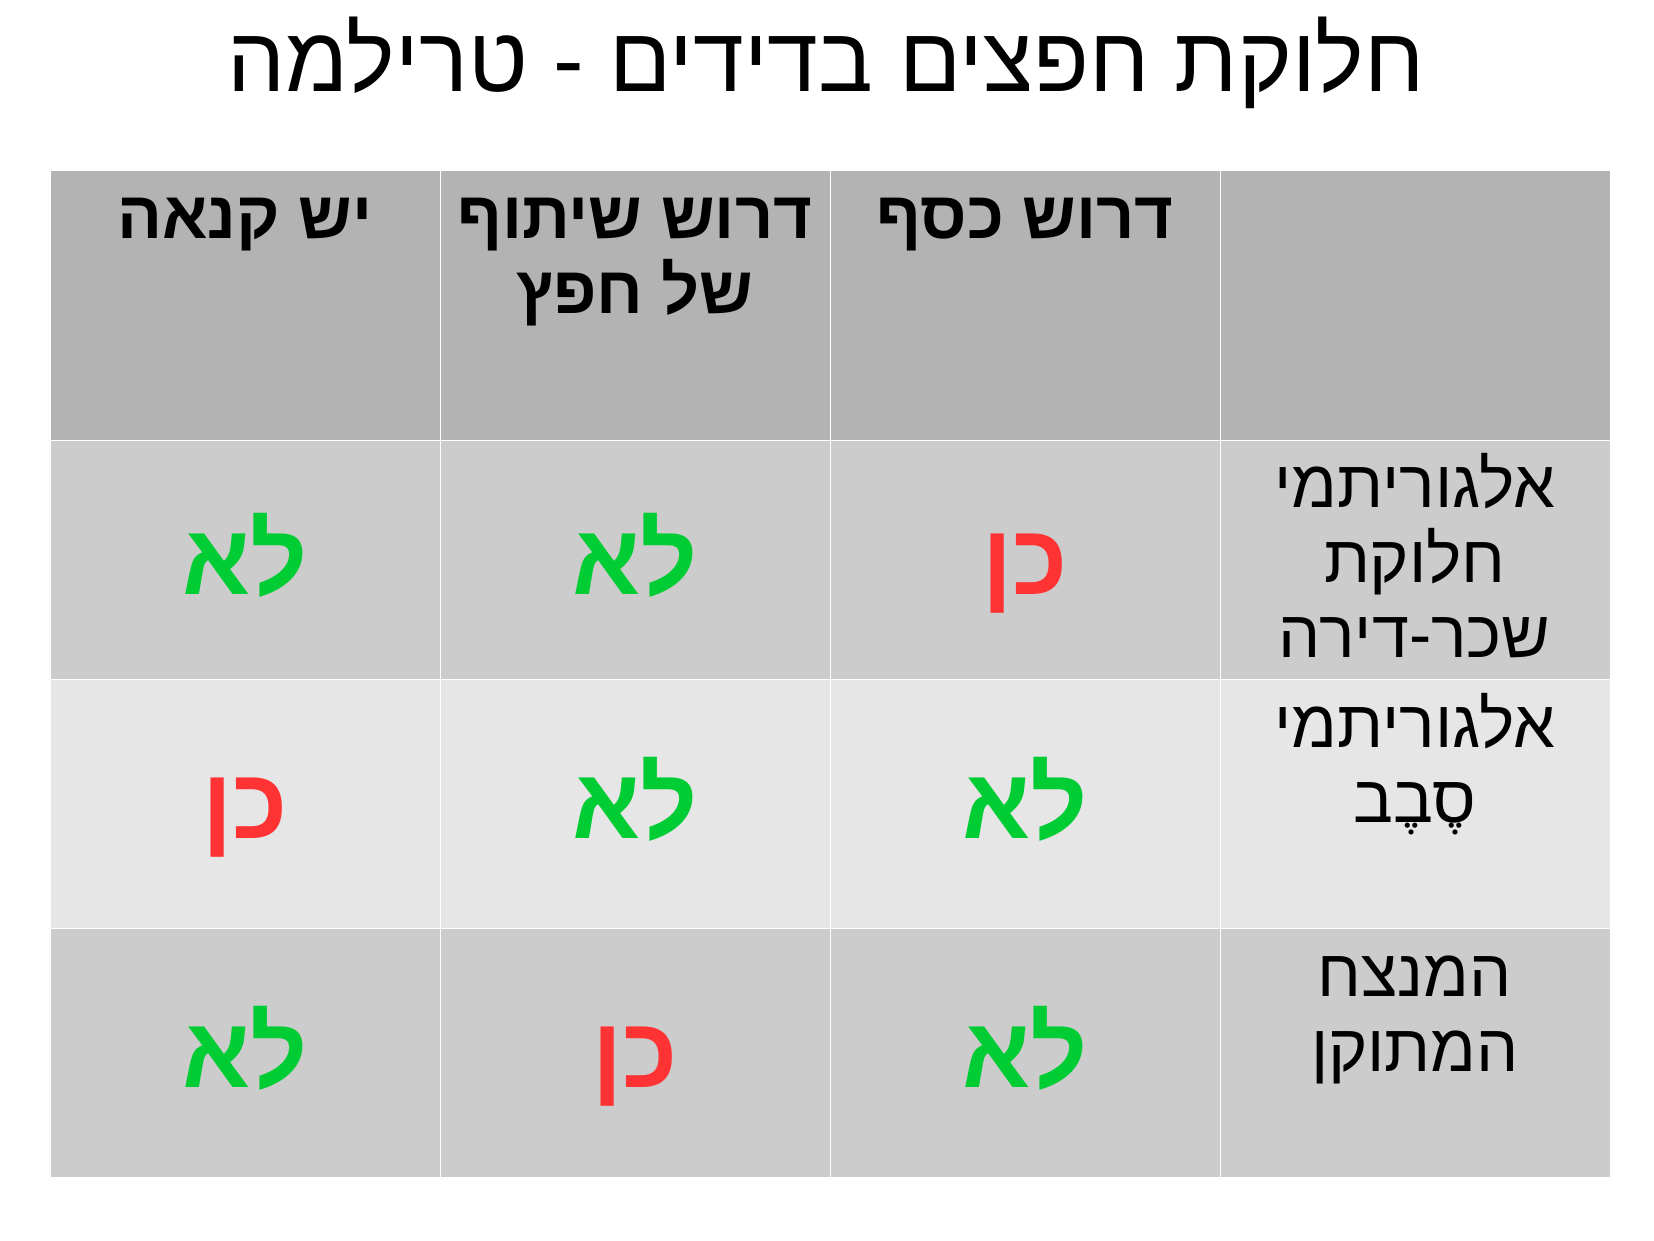

# חלוקת חפצים בדידים - טרילמה
| יש קנאה | דרוש שיתוף של חפץ | דרוש כסף | |
| --- | --- | --- | --- |
| לא | לא | כן | אלגוריתמי חלוקת שכר-דירה |
| כן | לא | לא | אלגוריתמי סֶבֶב |
| לא | כן | לא | המנצח המתוקן |